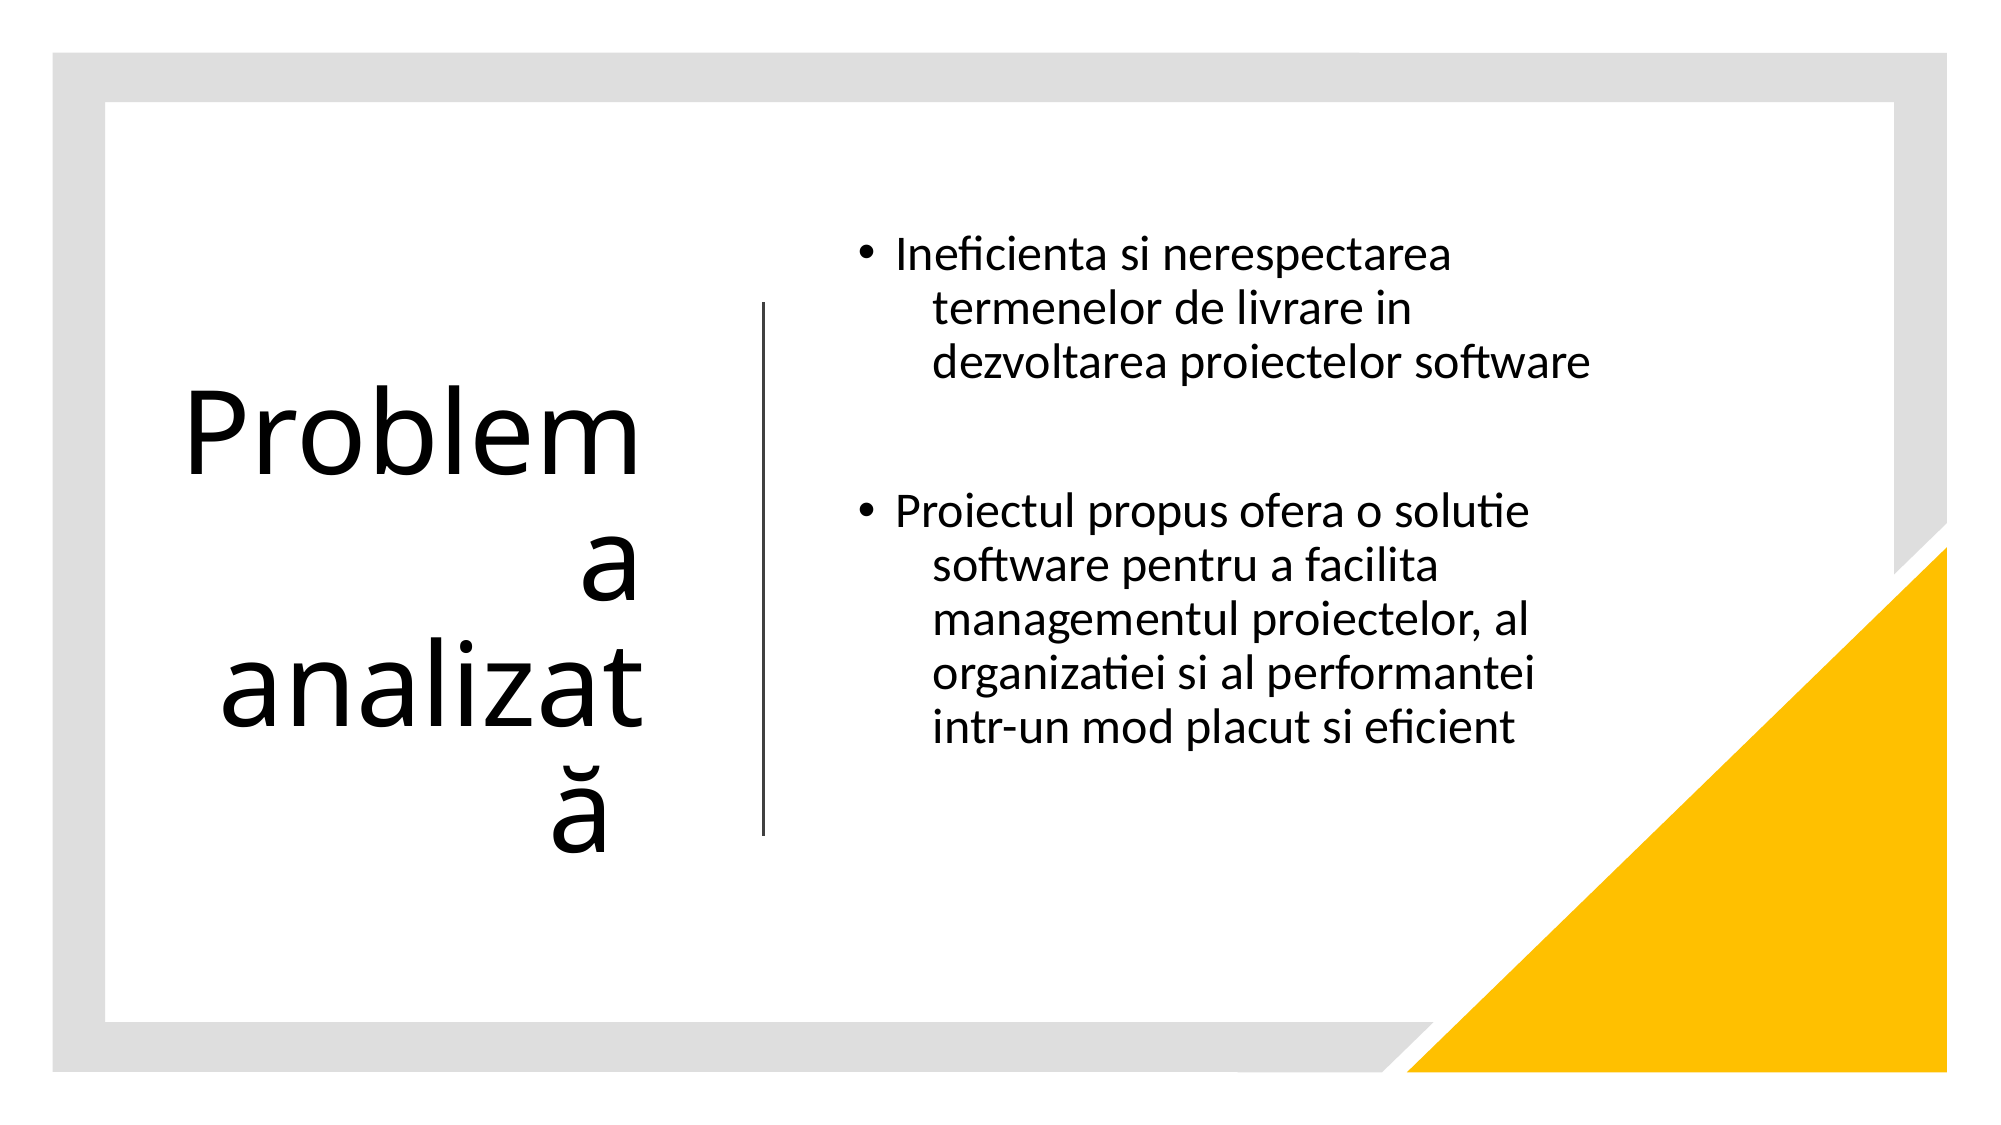

# Problema analizată
Ineficienta si nerespectarea termenelor de livrare in dezvoltarea proiectelor software
Proiectul propus ofera o solutie software pentru a facilita managementul proiectelor, al organizatiei si al performantei intr-un mod placut si eficient